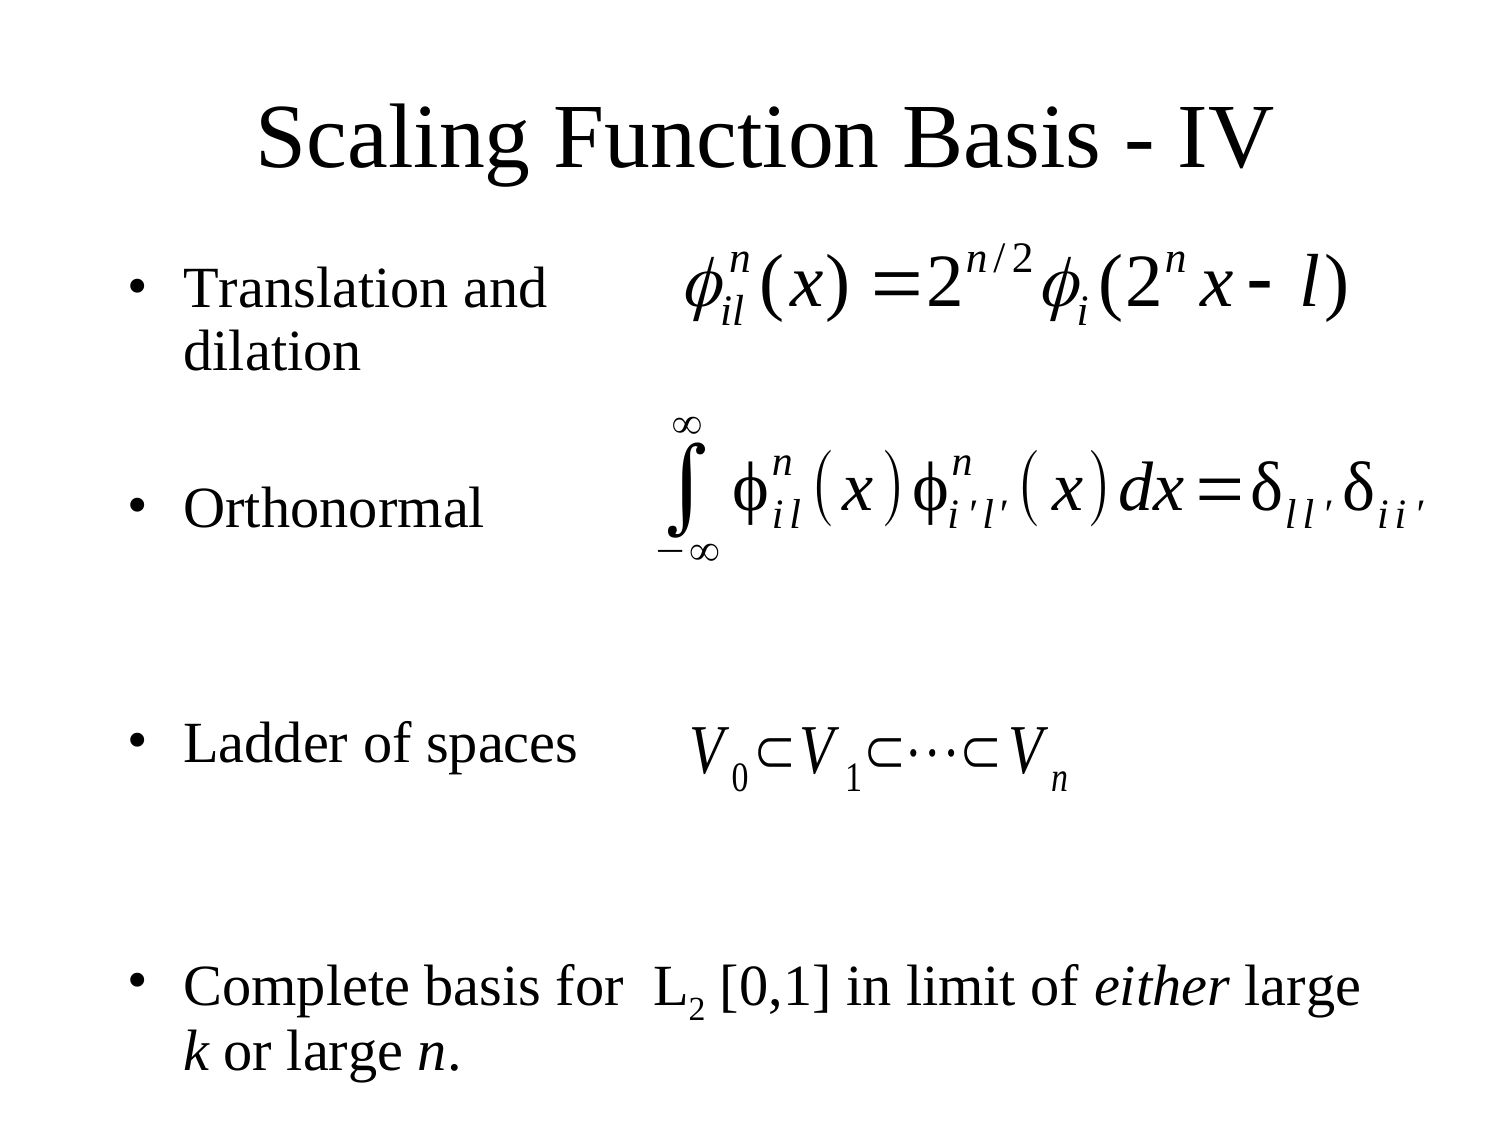

# Scaling Function Basis - IV
Translation and
dilation
Orthonormal
Ladder of spaces
Complete basis for L2 [0,1] in limit of either large k or large n.